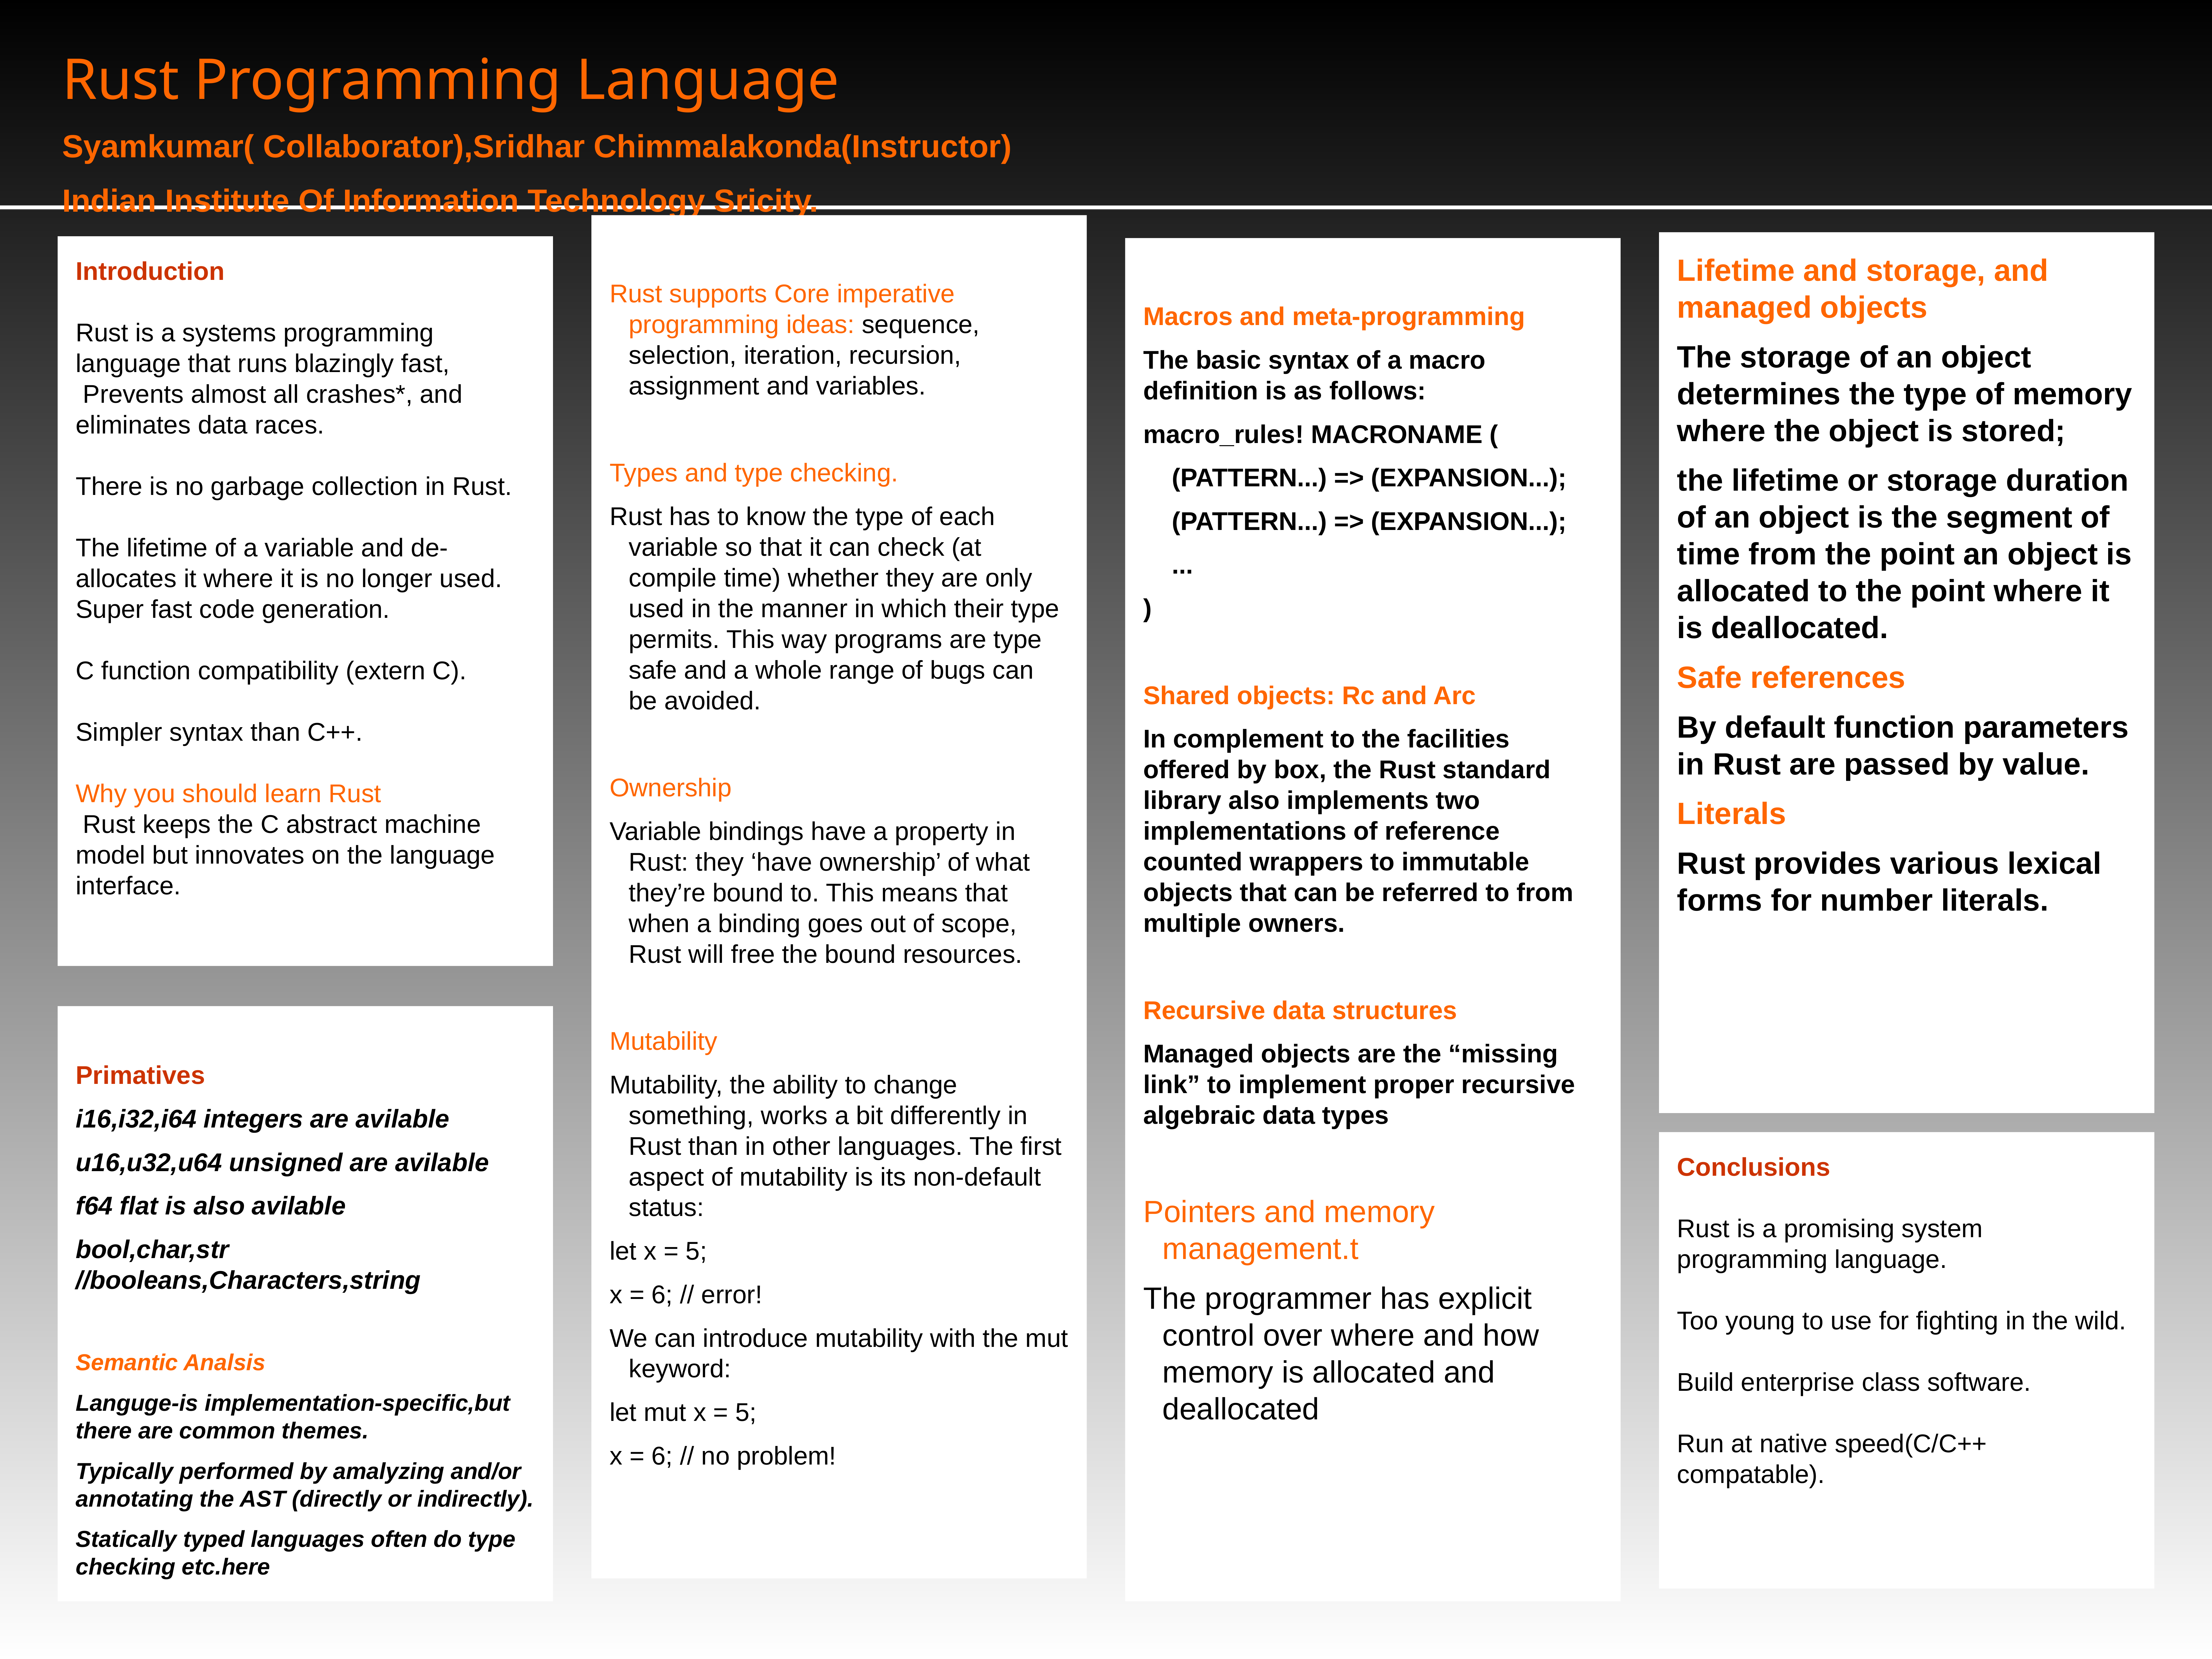

Rust Programming Language
Syamkumar( Collaborator),Sridhar Chimmalakonda(Instructor)
Indian Institute Of Information Technology Sricity.
Rust supports Core imperative programming ideas: sequence, selection, iteration, recursion, assignment and variables.
Types and type checking.
Rust has to know the type of each variable so that it can check (at compile time) whether they are only used in the manner in which their type permits. This way programs are type safe and a whole range of bugs can be avoided.
Ownership
Variable bindings have a property in Rust: they ‘have ownership’ of what they’re bound to. This means that when a binding goes out of scope, Rust will free the bound resources.
Mutability
Mutability, the ability to change something, works a bit differently in Rust than in other languages. The first aspect of mutability is its non-default status:
let x = 5;
x = 6; // error!
We can introduce mutability with the mut keyword:
let mut x = 5;
x = 6; // no problem!
Lifetime and storage, and managed objects
The storage of an object determines the type of memory where the object is stored;
the lifetime or storage duration of an object is the segment of time from the point an object is allocated to the point where it is deallocated.
Safe references
By default function parameters in Rust are passed by value.
Literals
Rust provides various lexical forms for number literals.
Introduction
Rust is a systems programming language that runs blazingly fast,
 Prevents almost all crashes*, and eliminates data races.
There is no garbage collection in Rust.
The lifetime of a variable and de-allocates it where it is no longer used.
Super fast code generation.
C function compatibility (extern C).
Simpler syntax than C++.
Why you should learn Rust
 Rust keeps the C abstract machine model but innovates on the language interface.
Macros and meta-programming
The basic syntax of a macro definition is as follows:
macro_rules! MACRONAME (
 (PATTERN...) => (EXPANSION...);
 (PATTERN...) => (EXPANSION...);
 ...
)
Shared objects: Rc and Arc
In complement to the facilities offered by box, the Rust standard library also implements two implementations of reference counted wrappers to immutable objects that can be referred to from multiple owners.
Recursive data structures
Managed objects are the “missing link” to implement proper recursive algebraic data types
Pointers and memory management.t
The programmer has explicit control over where and how memory is allocated and deallocated
Primatives
i16,i32,i64 integers are avilable
u16,u32,u64 unsigned are avilable
f64 flat is also avilable
bool,char,str //booleans,Characters,string
Semantic Analsis
Languge-is implementation-specific,but there are common themes.
Typically performed by amalyzing and/or annotating the AST (directly or indirectly).
Statically typed languages often do type checking etc.here
Conclusions
Rust is a promising system programming language.
Too young to use for fighting in the wild.
Build enterprise class software.
Run at native speed(C/C++ compatable).